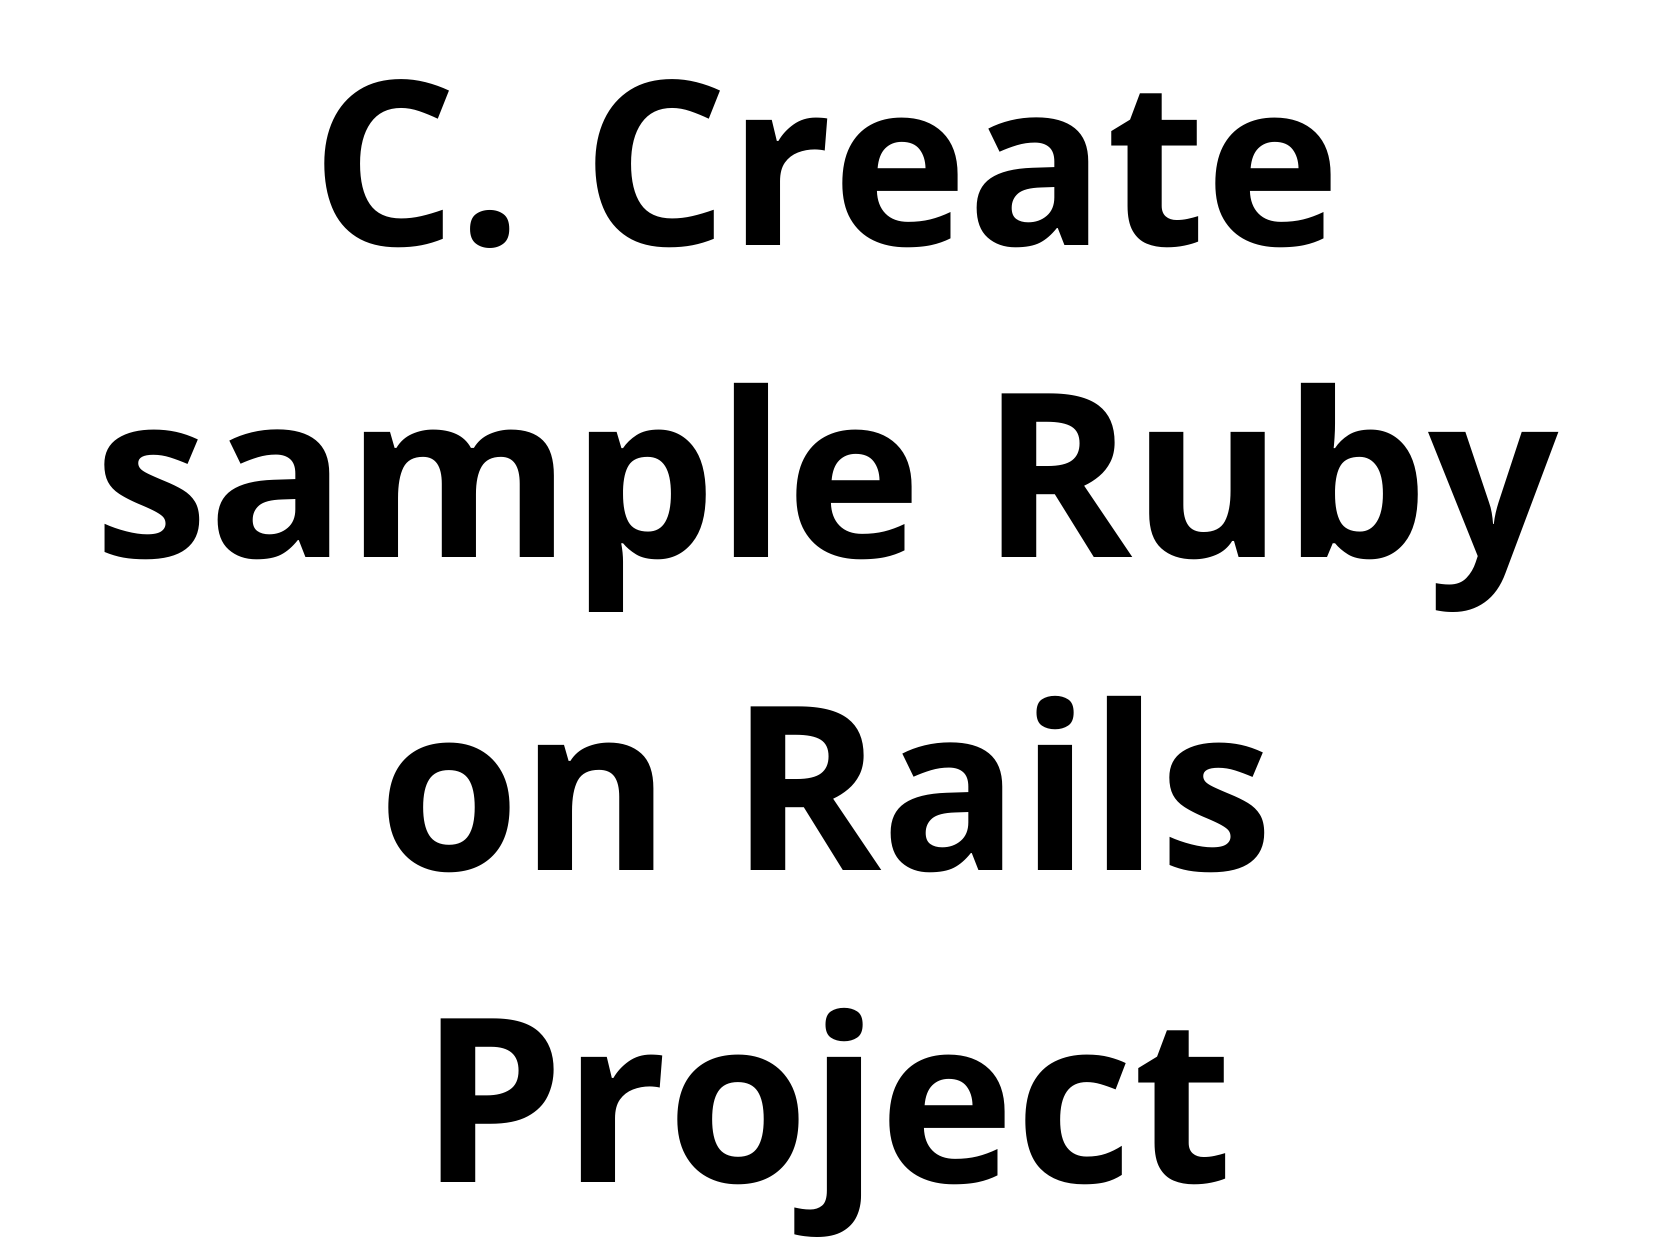

# C. Create sample Ruby on Rails Project